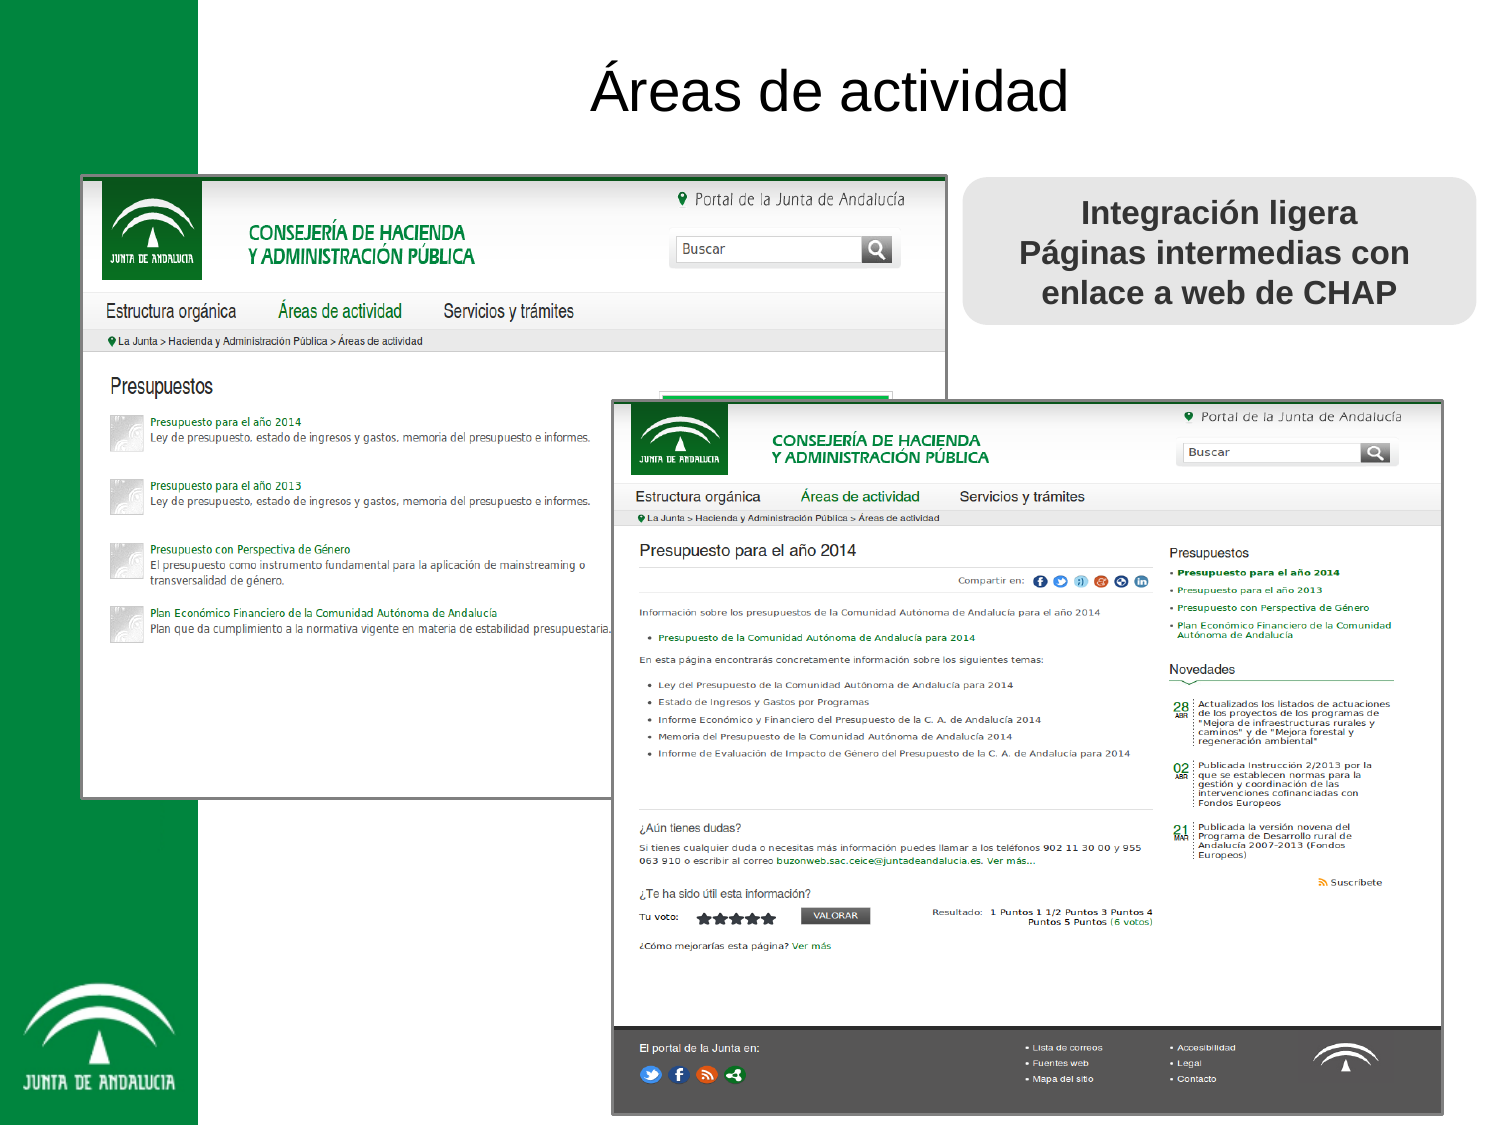

# Áreas de actividad
Integración ligera
Páginas intermedias con
enlace a web de CHAP